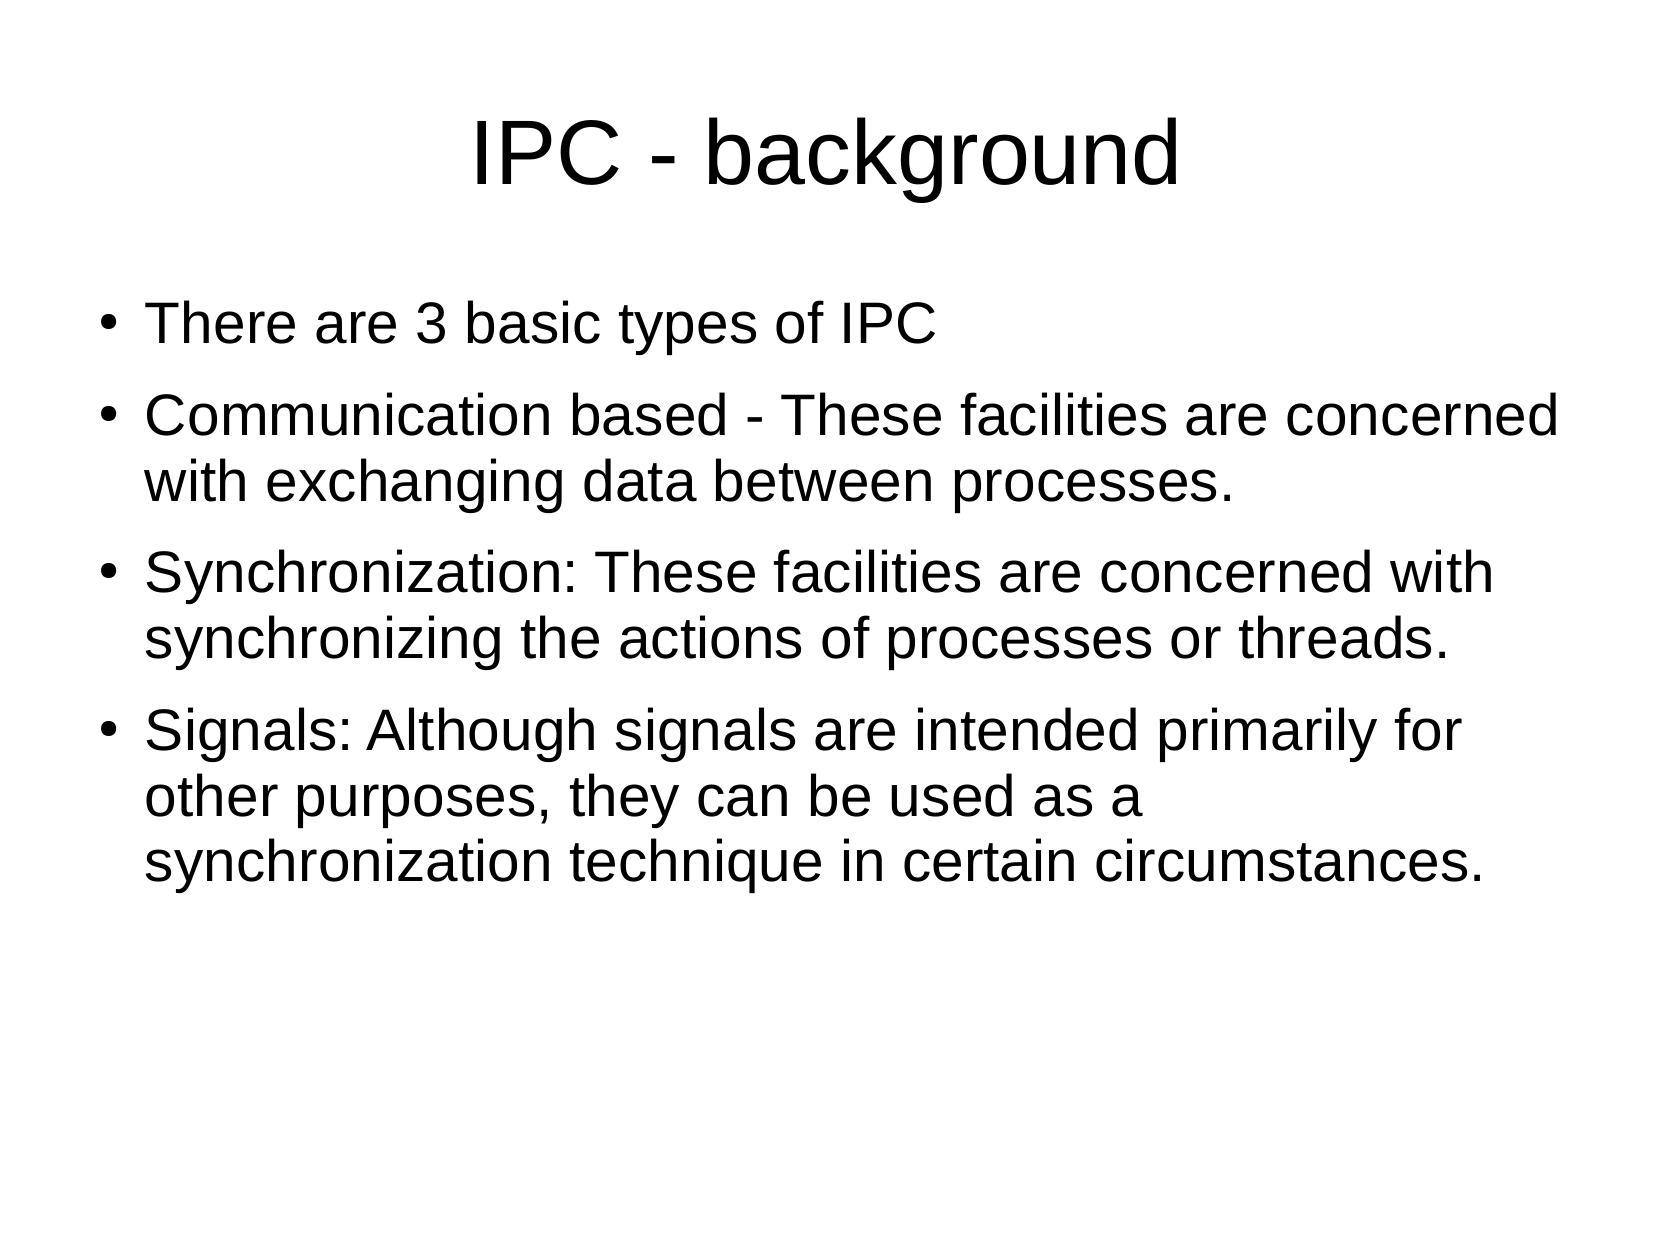

# IPC - background
There are 3 basic types of IPC
Communication based - These facilities are concerned with exchanging data between processes.
Synchronization: These facilities are concerned with synchronizing the actions of processes or threads.
Signals: Although signals are intended primarily for other purposes, they can be used as a synchronization technique in certain circumstances.